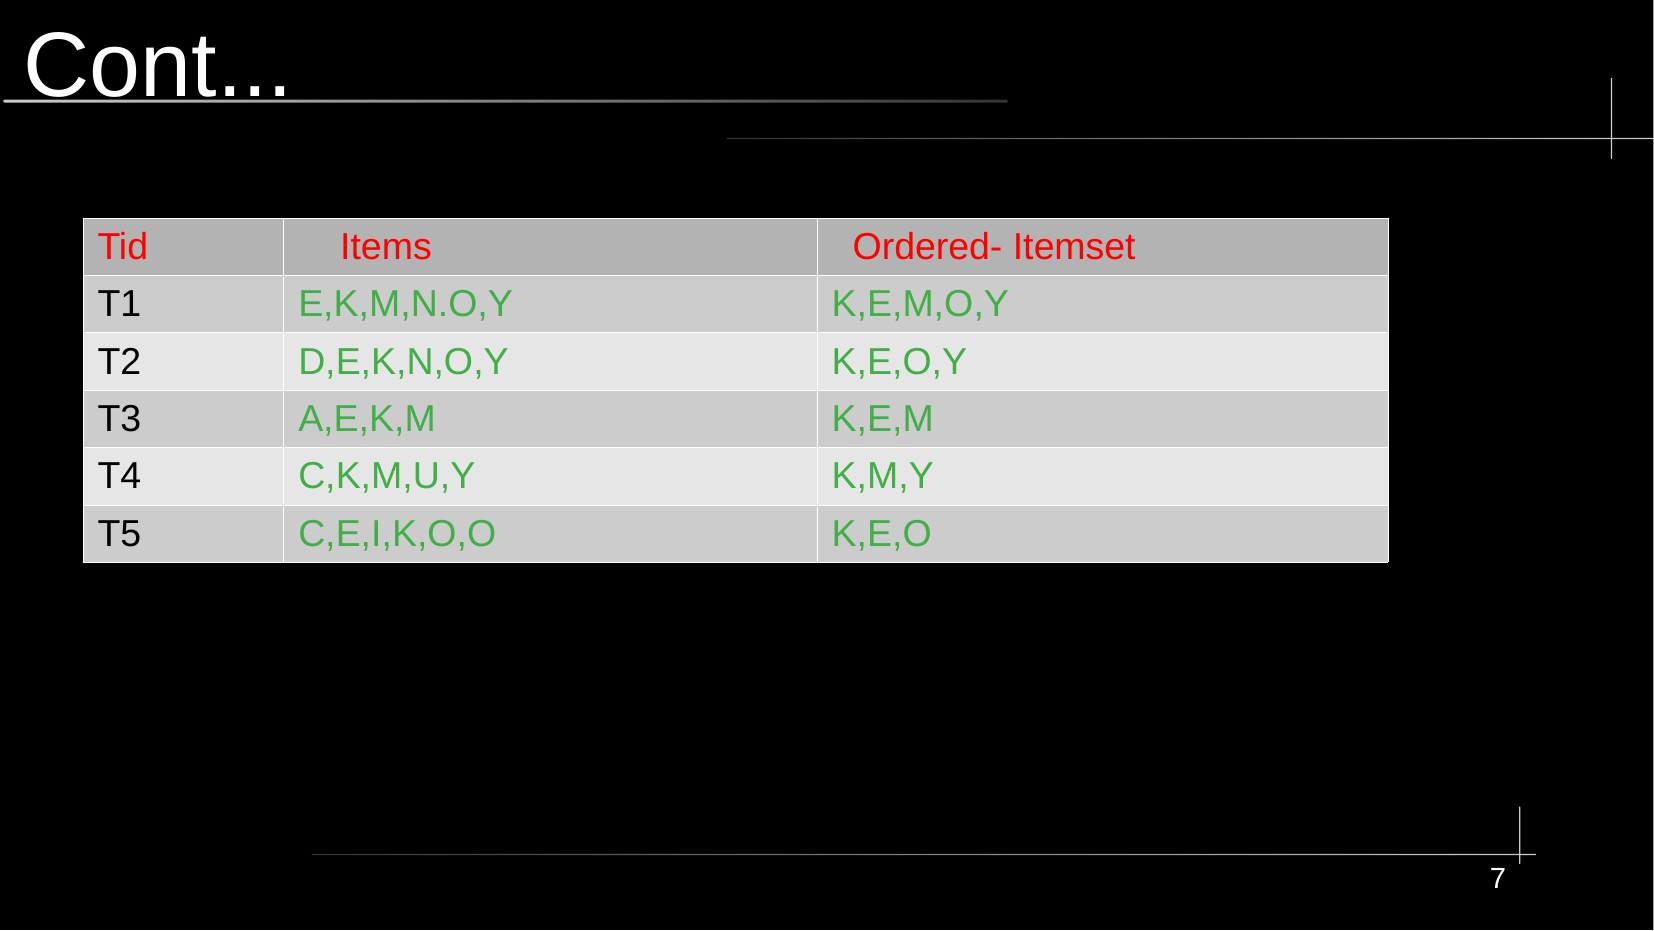

# Cont...
| Tid | Items | Ordered- Itemset |
| --- | --- | --- |
| T1 | E,K,M,N.O,Y | K,E,M,O,Y |
| T2 | D,E,K,N,O,Y | K,E,O,Y |
| T3 | A,E,K,M | K,E,M |
| T4 | C,K,M,U,Y | K,M,Y |
| T5 | C,E,I,K,O,O | K,E,O |
7